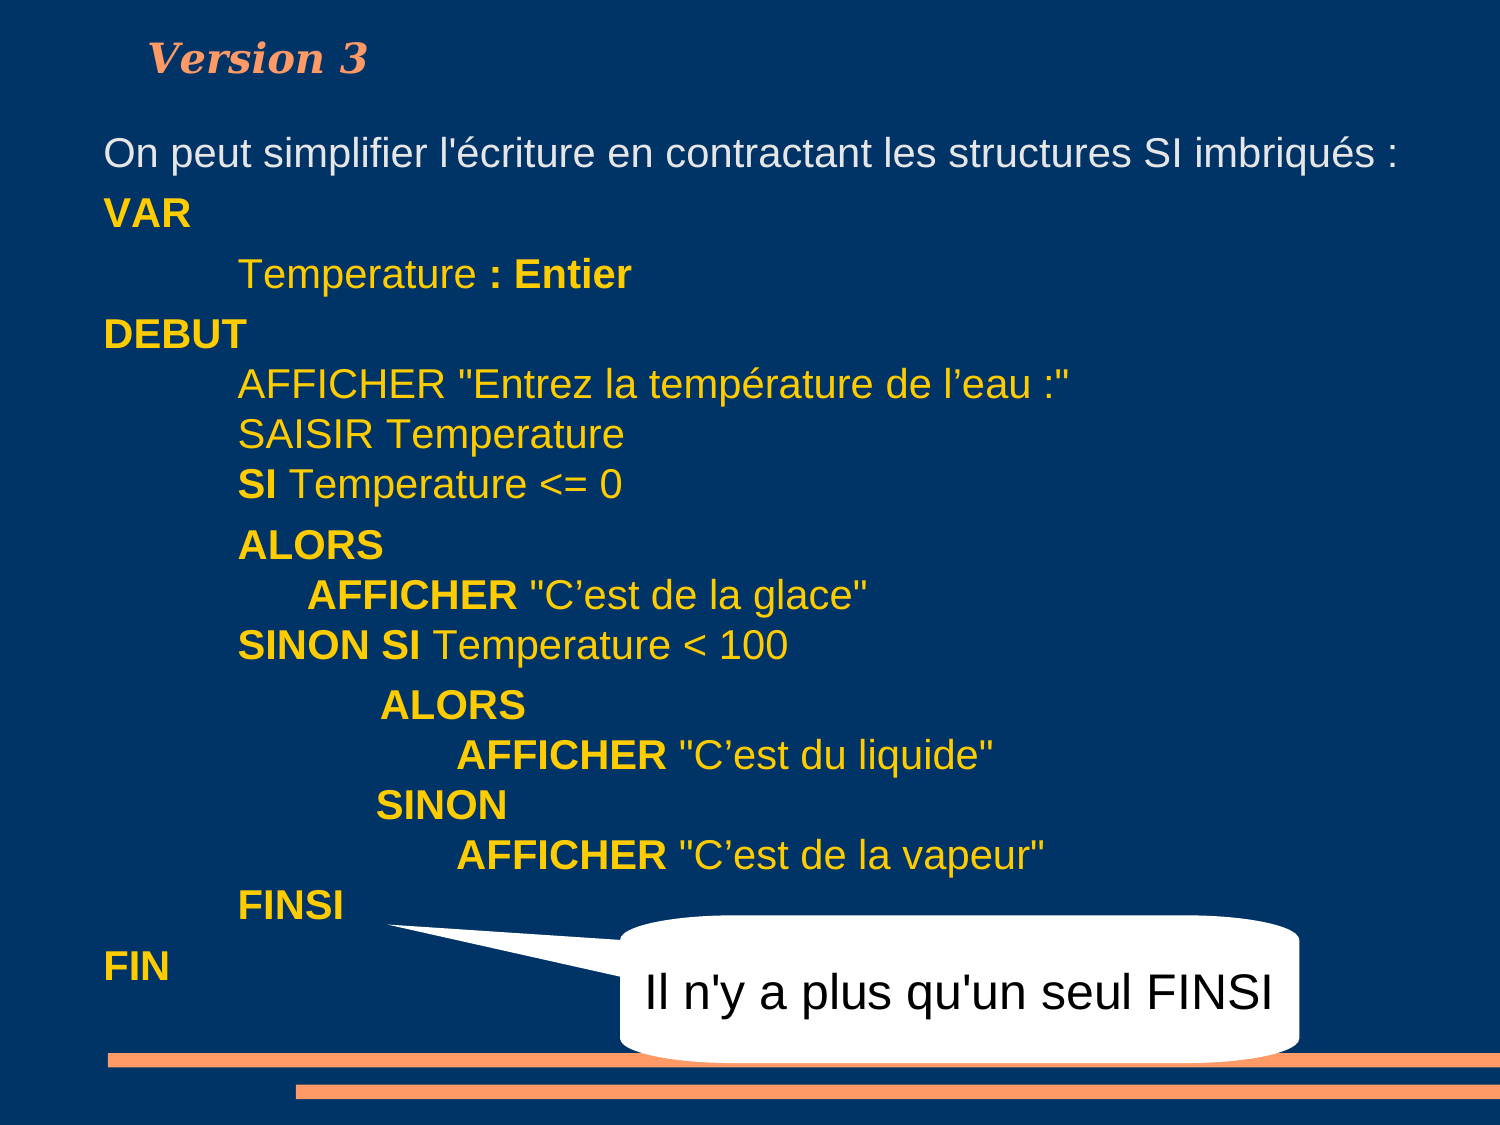

# Version 3
On peut simplifier l'écriture en contractant les structures SI imbriqués :
VAR
 	 Temperature : Entier
DEBUT
 AFFICHER "Entrez la température de l’eau :"
 SAISIR Temperature
 SI Temperature <= 0
	 ALORS
  AFFICHER "C’est de la glace"
 SINON SI Temperature < 100
 		 ALORS
    AFFICHER "C’est du liquide"
  SINON
    AFFICHER "C’est de la vapeur"
 FINSI
FIN
Il n'y a plus qu'un seul FINSI